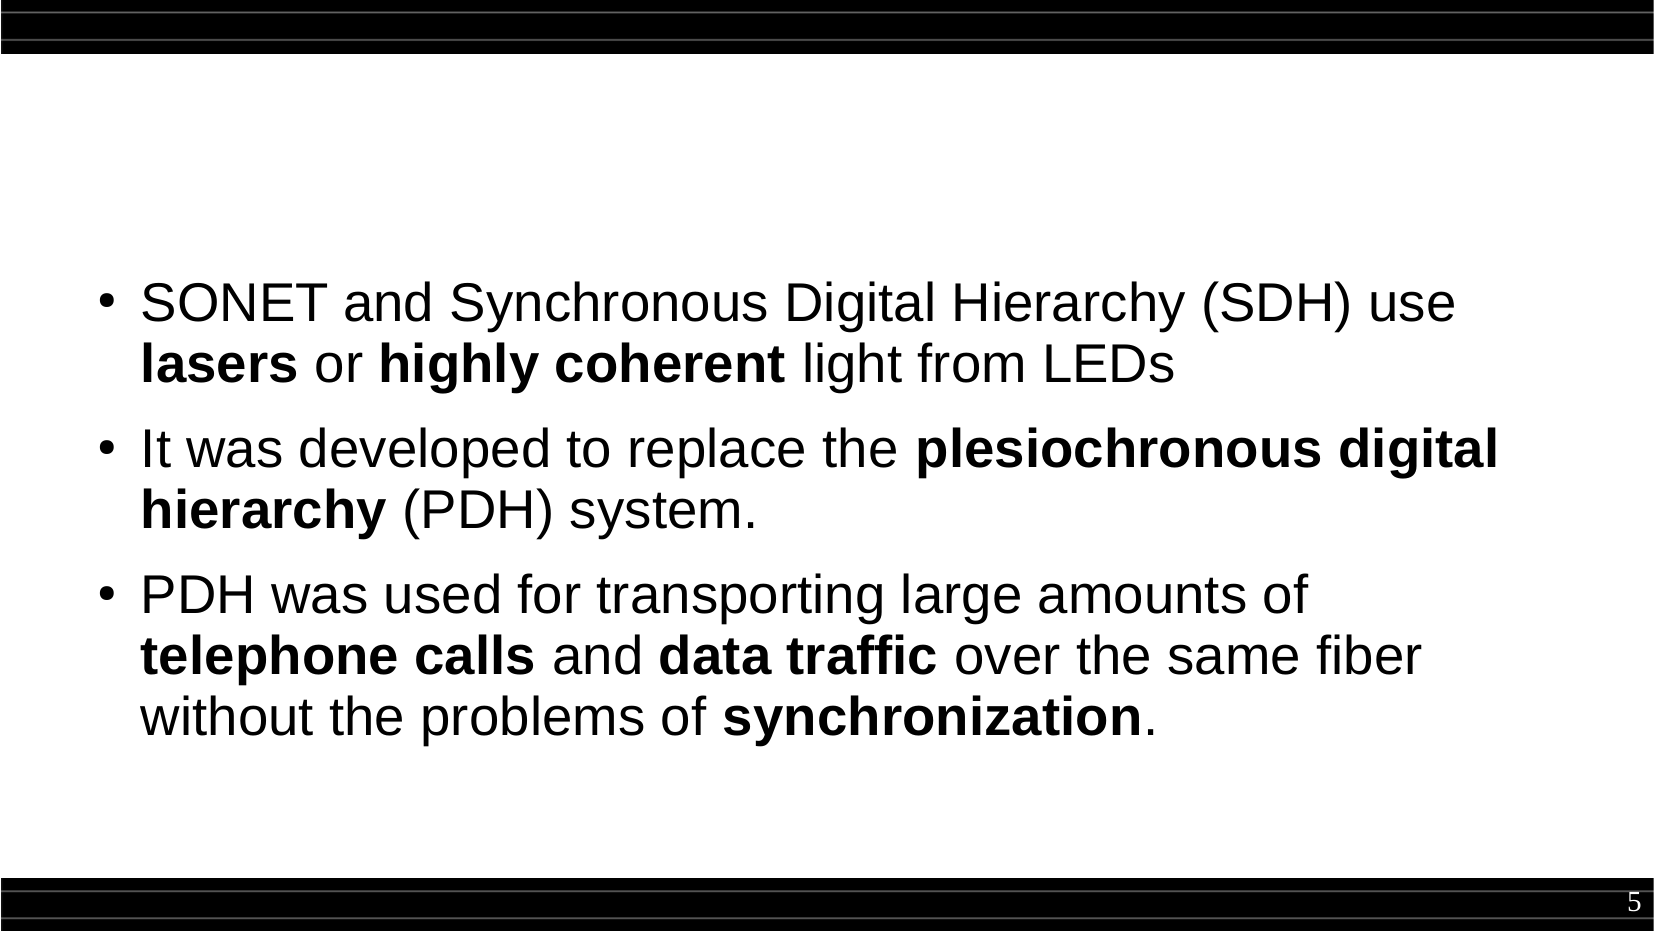

#
SONET and Synchronous Digital Hierarchy (SDH) use lasers or highly coherent light from LEDs
It was developed to replace the plesiochronous digital hierarchy (PDH) system.
PDH was used for transporting large amounts of telephone calls and data traffic over the same fiber without the problems of synchronization.